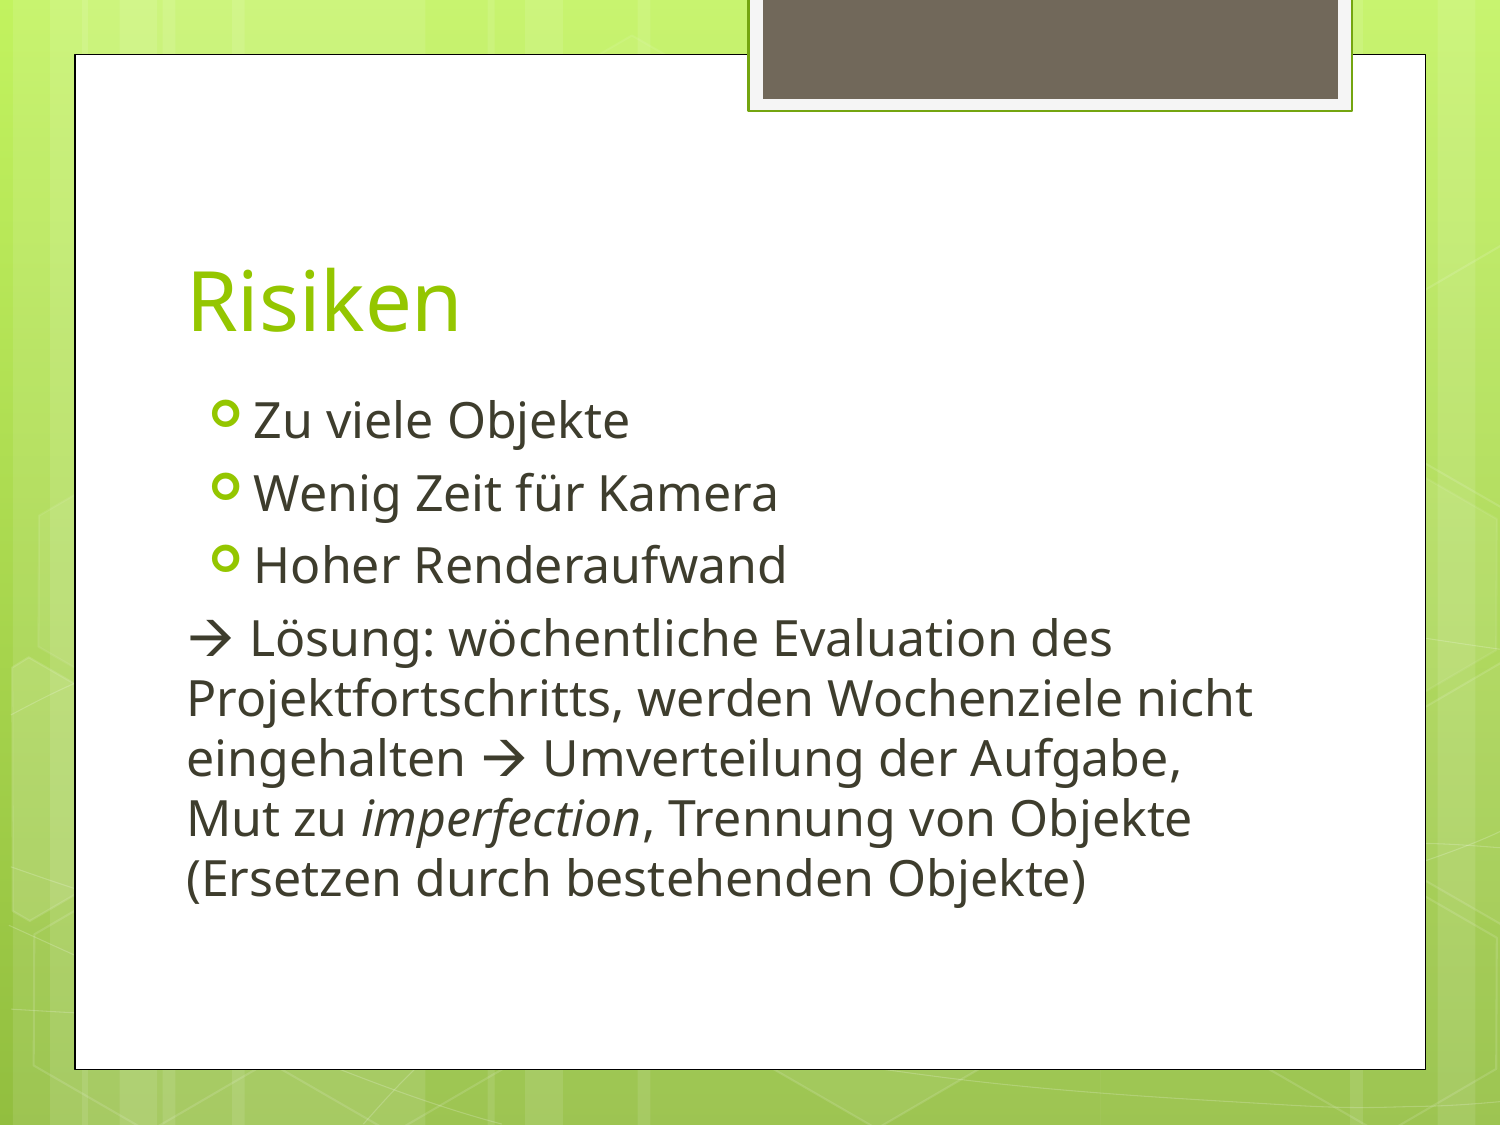

# Risiken
Zu viele Objekte
Wenig Zeit für Kamera
Hoher Renderaufwand
 Lösung: wöchentliche Evaluation des Projektfortschritts, werden Wochenziele nicht eingehalten  Umverteilung der Aufgabe, Mut zu imperfection, Trennung von Objekte (Ersetzen durch bestehenden Objekte)